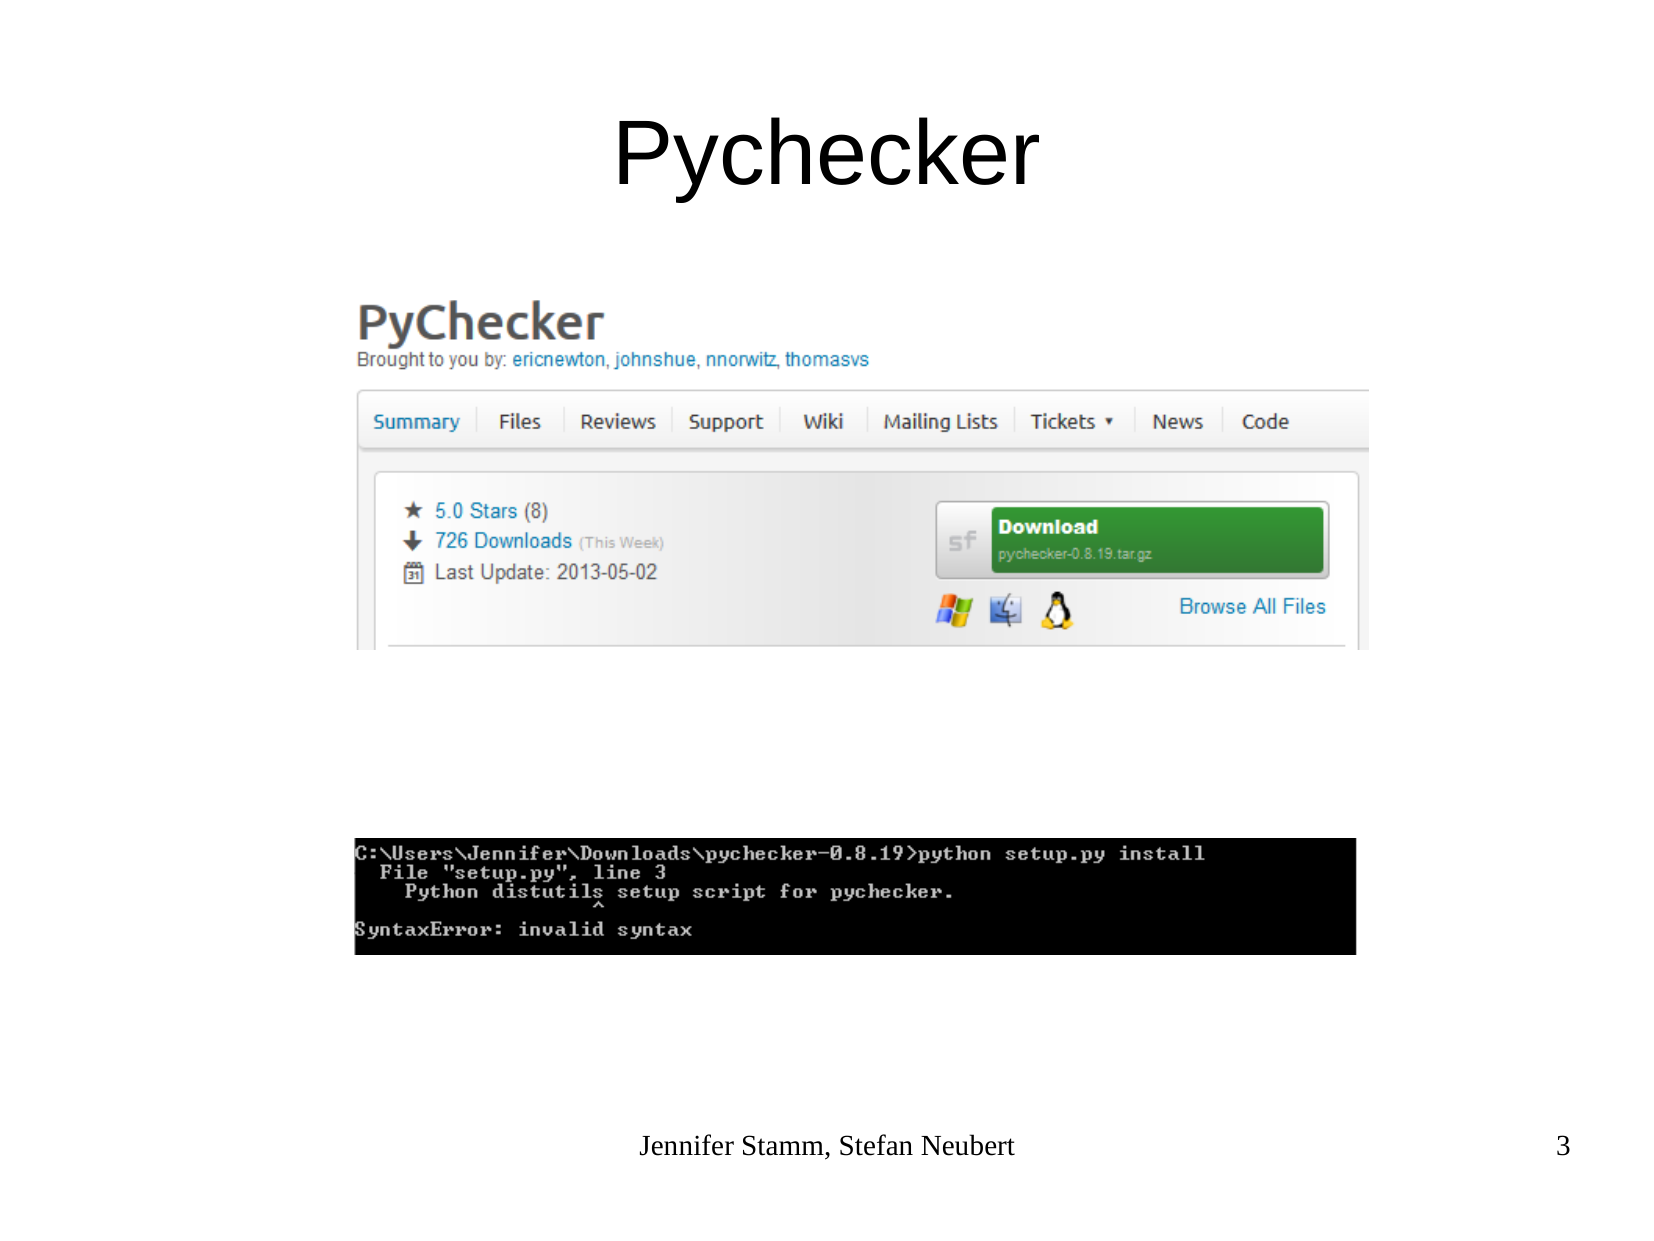

# Pychecker
Jennifer Stamm, Stefan Neubert
3